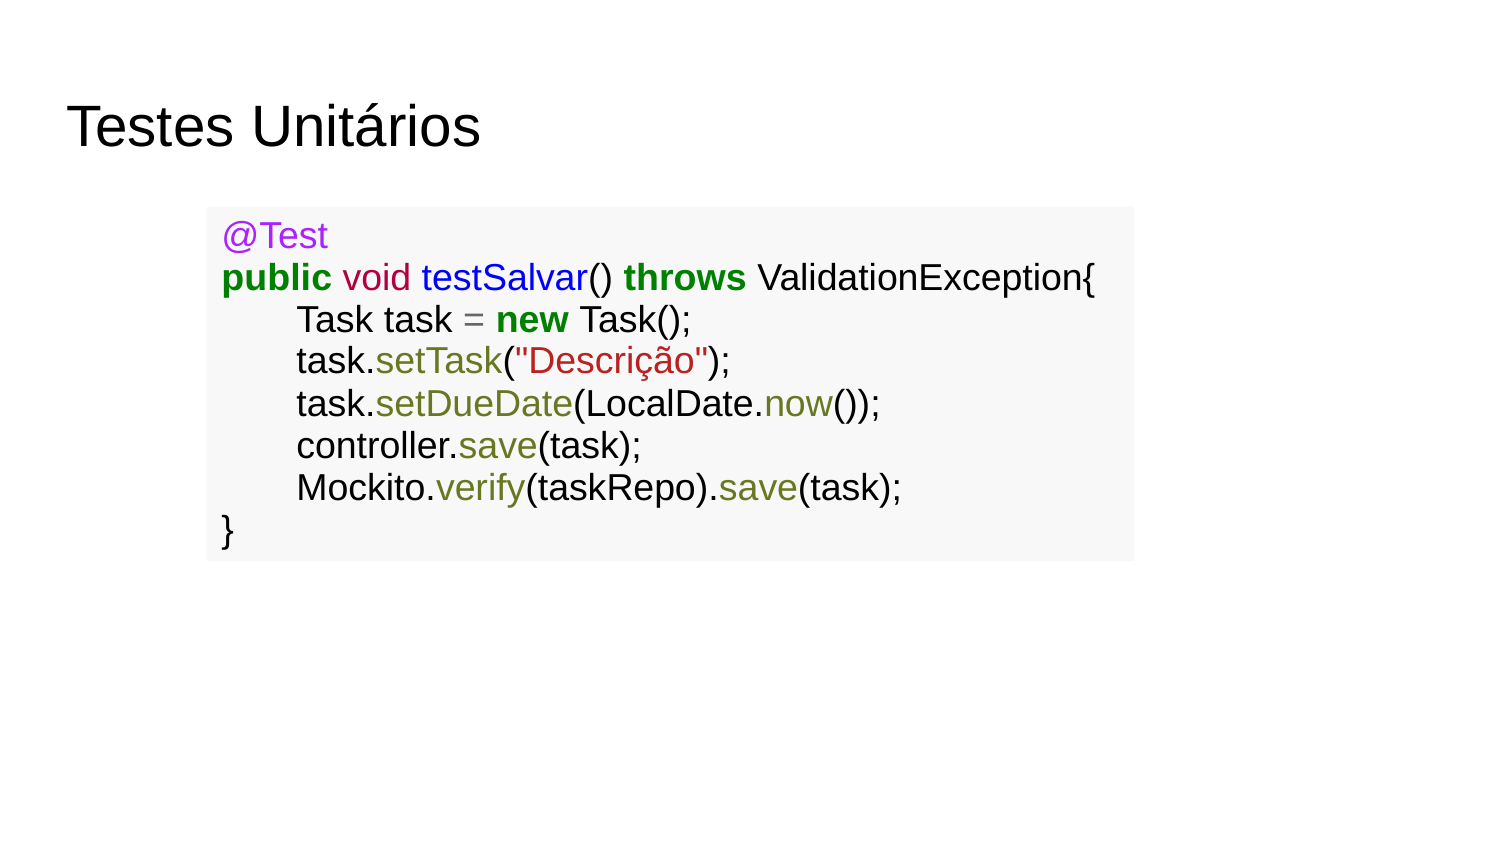

# Testes Unitários
@Test
public void testSalvar() throws ValidationException{
	Task task = new Task();
	task.setTask("Descrição");
	task.setDueDate(LocalDate.now());
	controller.save(task);
	Mockito.verify(taskRepo).save(task);
}